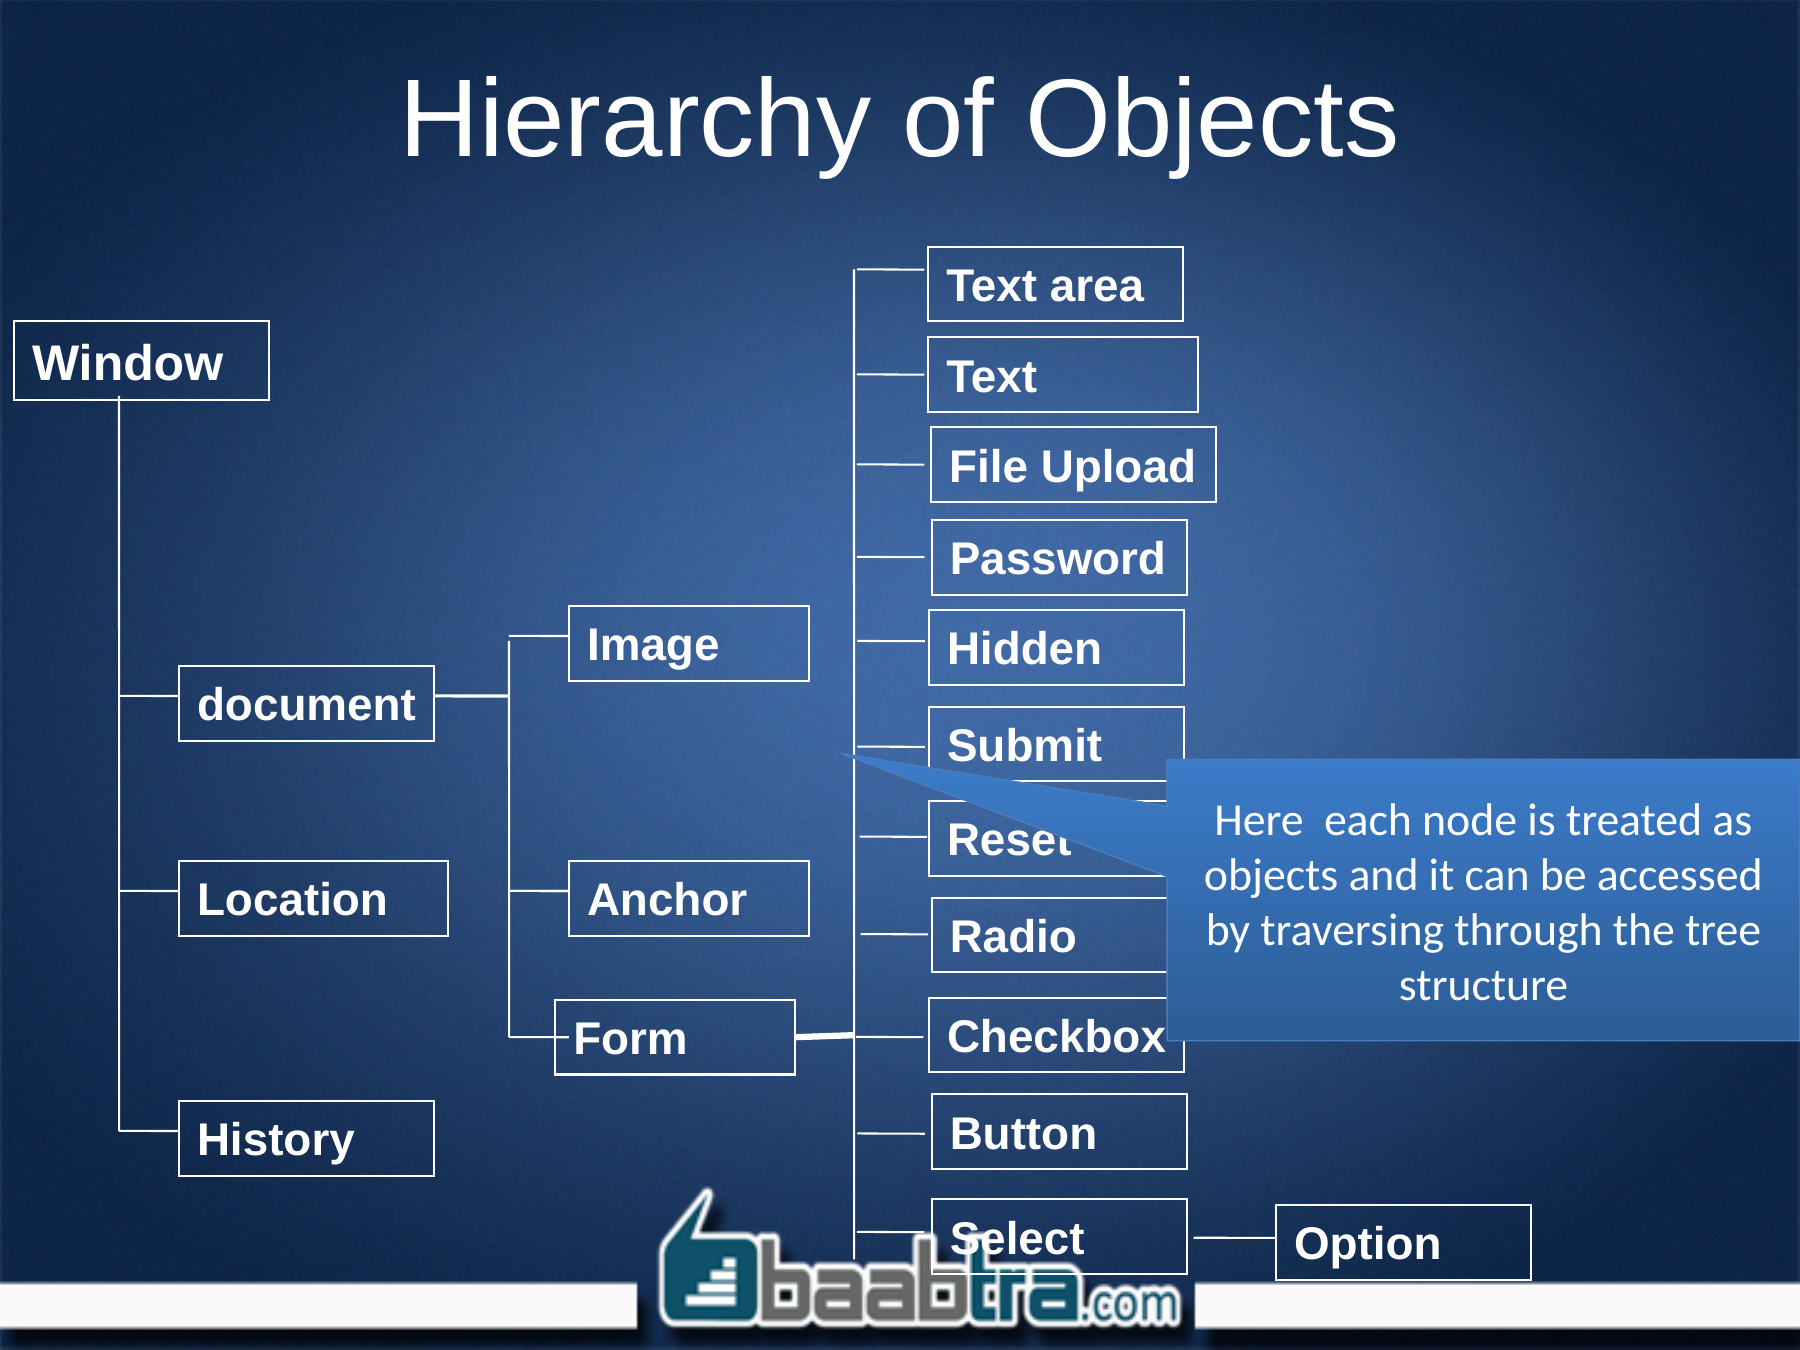

# Hierarchy of Objects
Text area
Window
Text
File Upload
Password
Image
Hidden
document
Submit
Reset
Location
Anchor
Radio
Checkbox
Form
Button
History
Select
Option
Here each node is treated as objects and it can be accessed by traversing through the tree structure